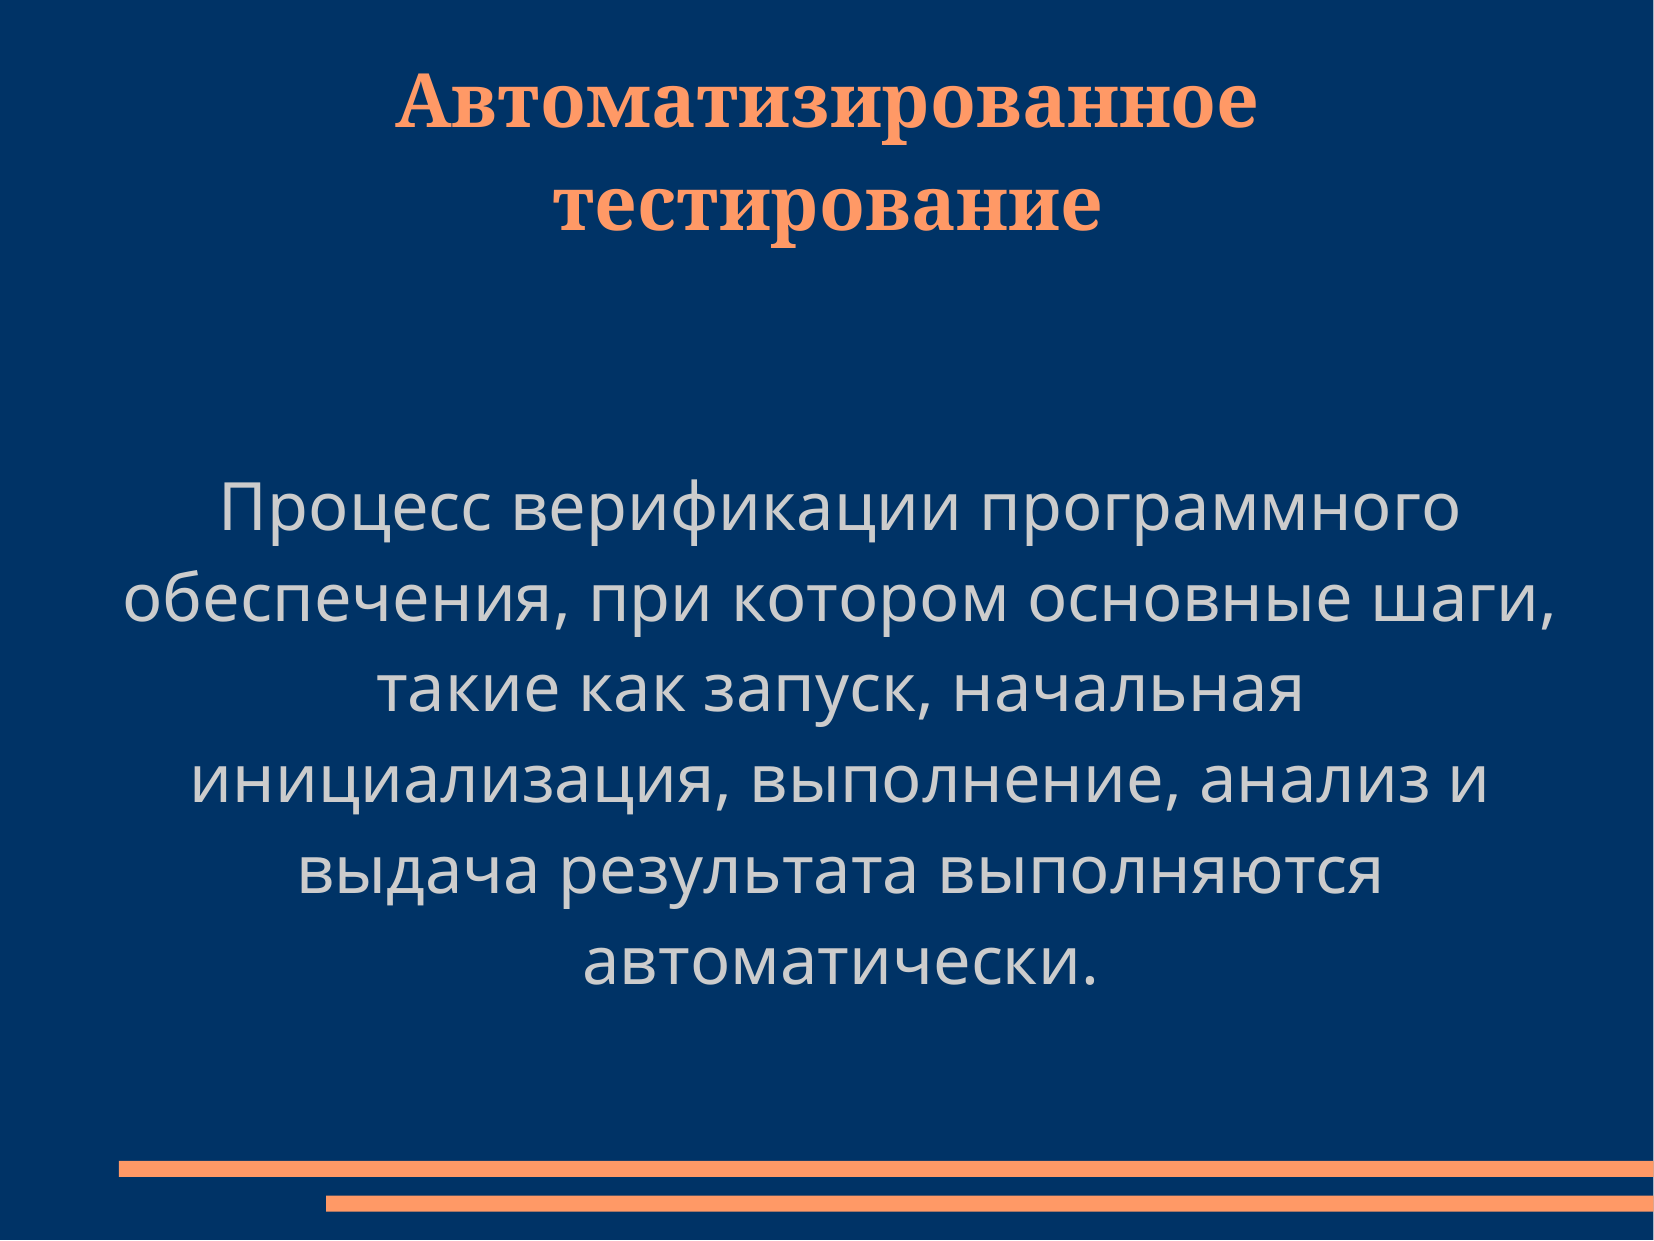

# Автоматизированное тестирование
Процесс верификации программного обеспечения, при котором основные шаги, такие как запуск, начальная инициализация, выполнение, анализ и выдача результата выполняются автоматически.